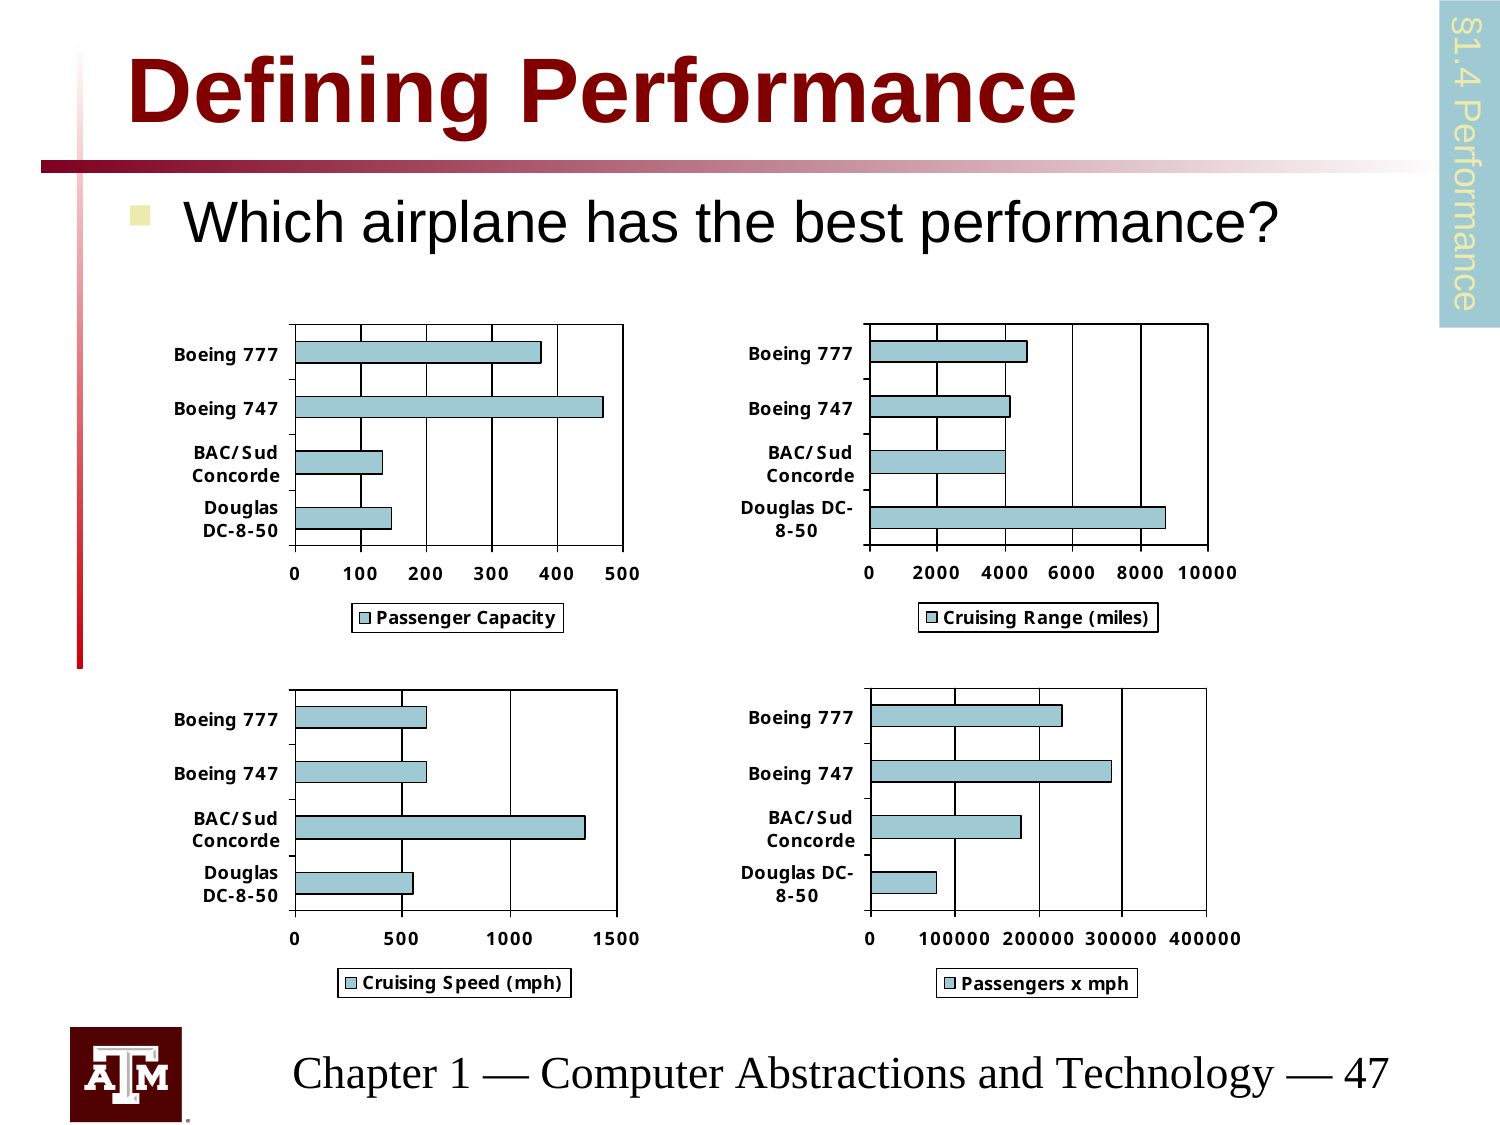

# Defining Performance
§1.4 Performance
Which airplane has the best performance?
Chapter 1 — Computer Abstractions and Technology